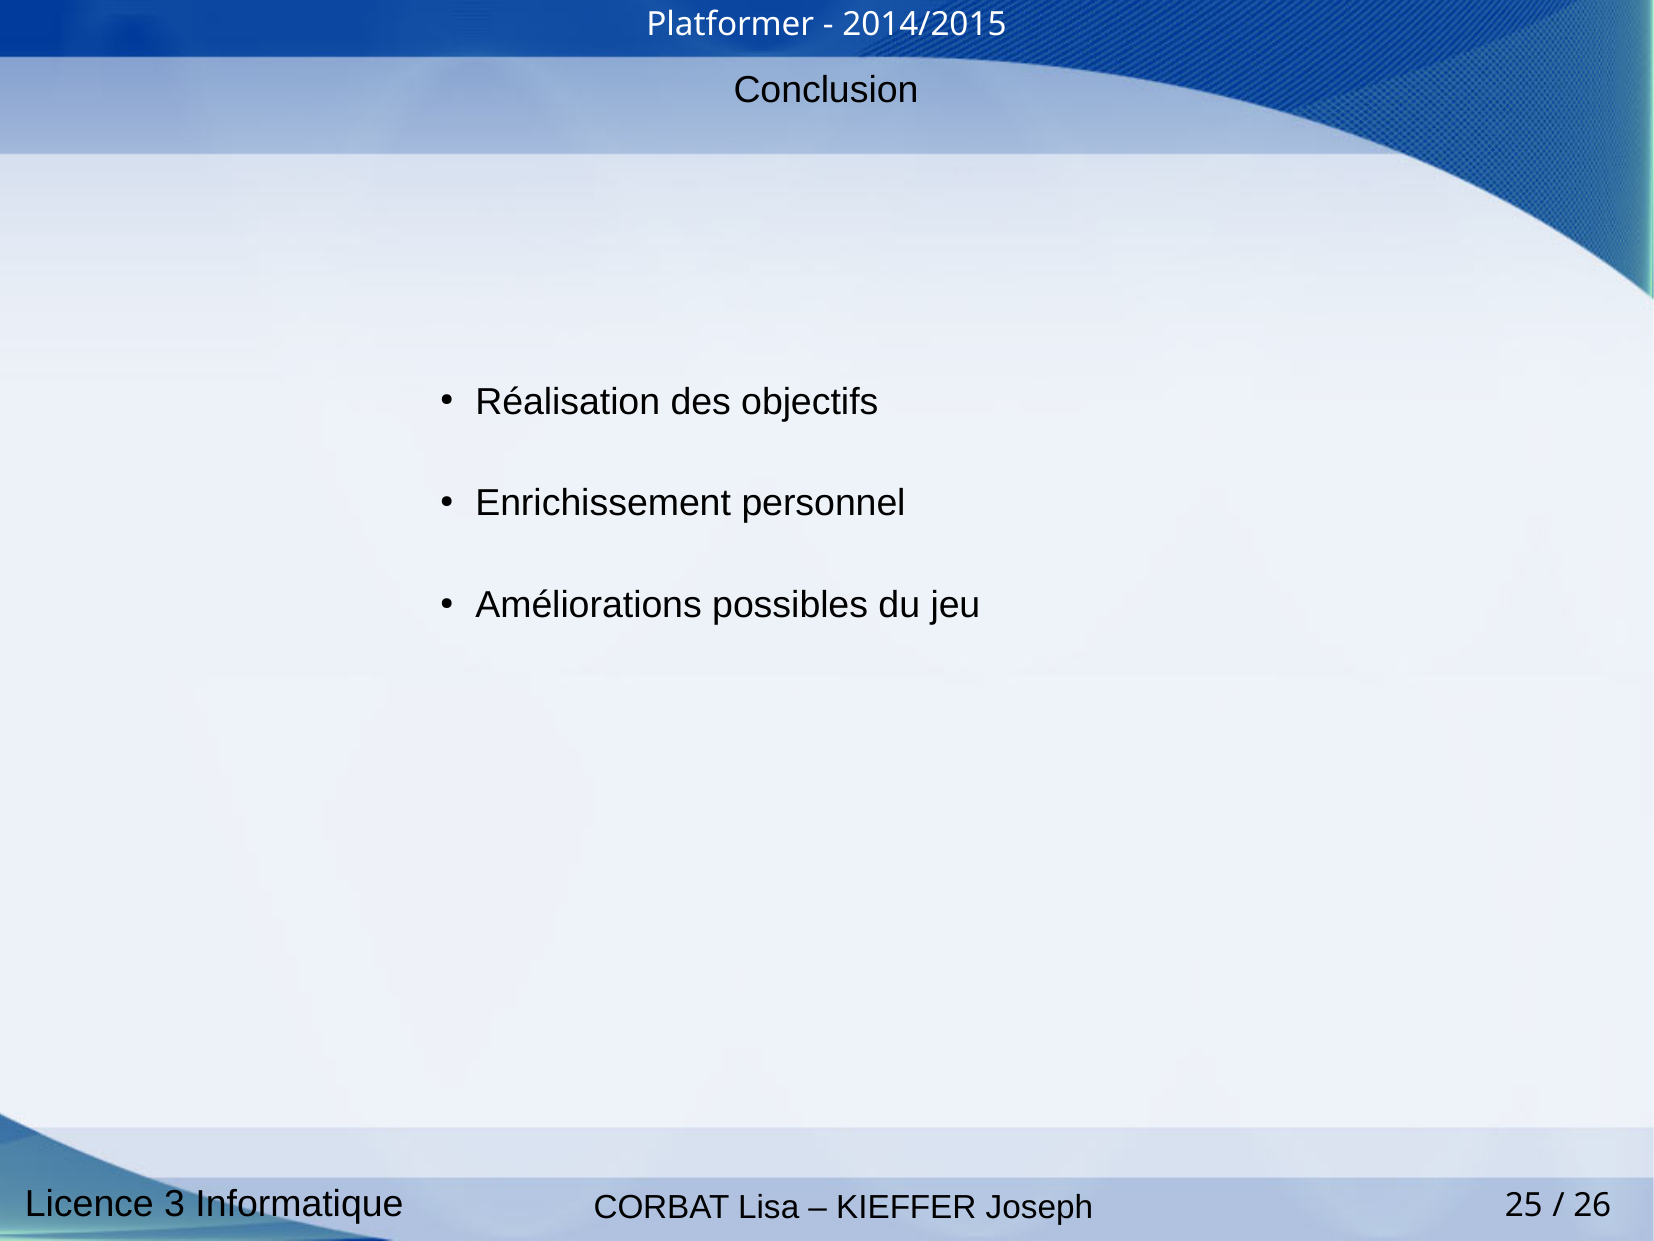

Platformer - 2014/2015
Conclusion
Réalisation des objectifs
Enrichissement personnel
Améliorations possibles du jeu
25